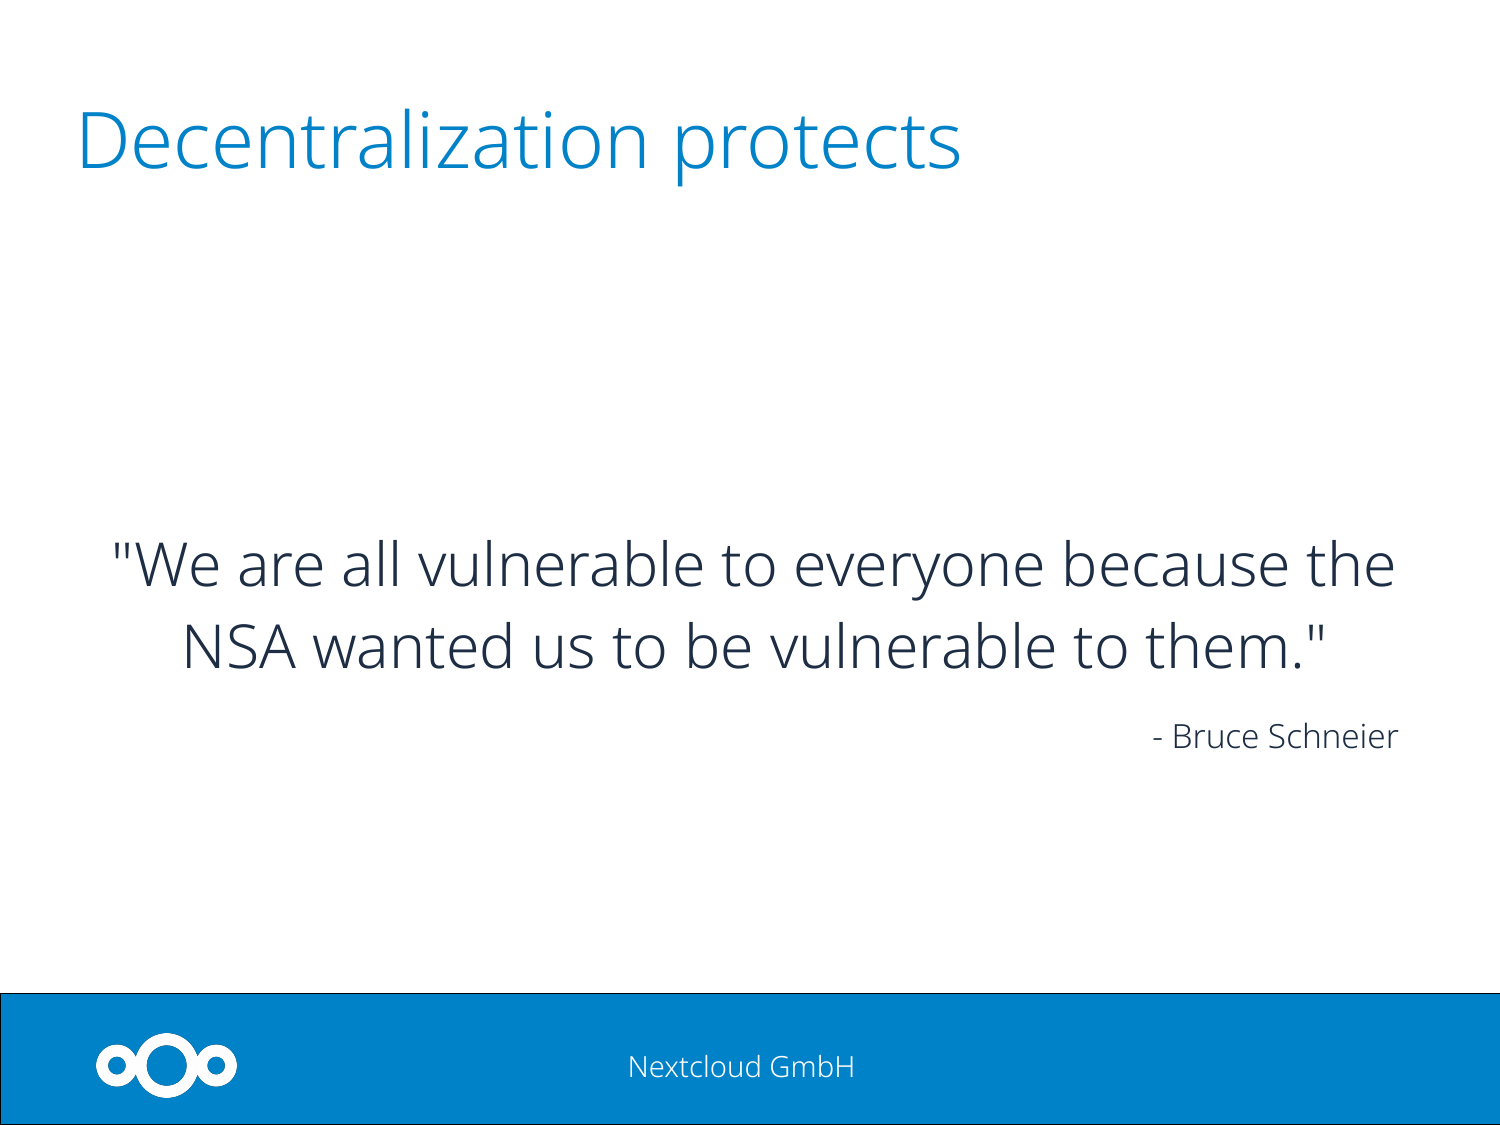

# Decentralization protects
"We are all vulnerable to everyone because the NSA wanted us to be vulnerable to them."
- Bruce Schneier